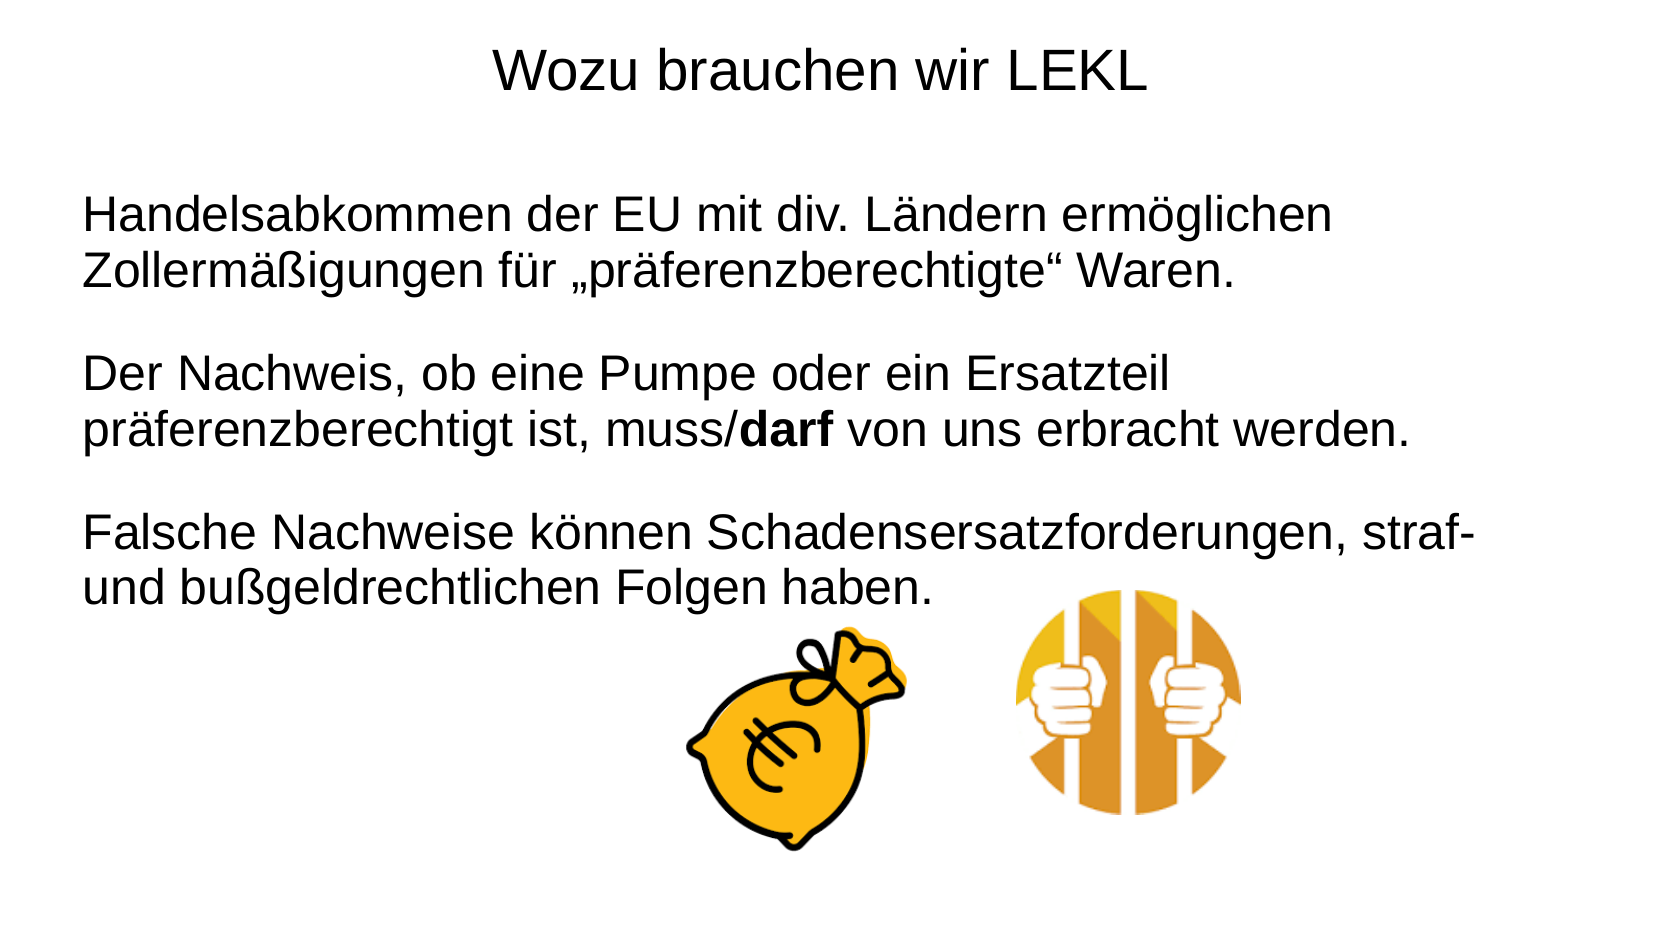

# Wozu brauchen wir LEKL
Handelsabkommen der EU mit div. Ländern ermöglichen Zollermäßigungen für „präferenzberechtigte“ Waren.
Der Nachweis, ob eine Pumpe oder ein Ersatzteil präferenzberechtigt ist, muss/darf von uns erbracht werden.
Falsche Nachweise können Schadensersatzforderungen, straf- und bußgeldrechtlichen Folgen haben.